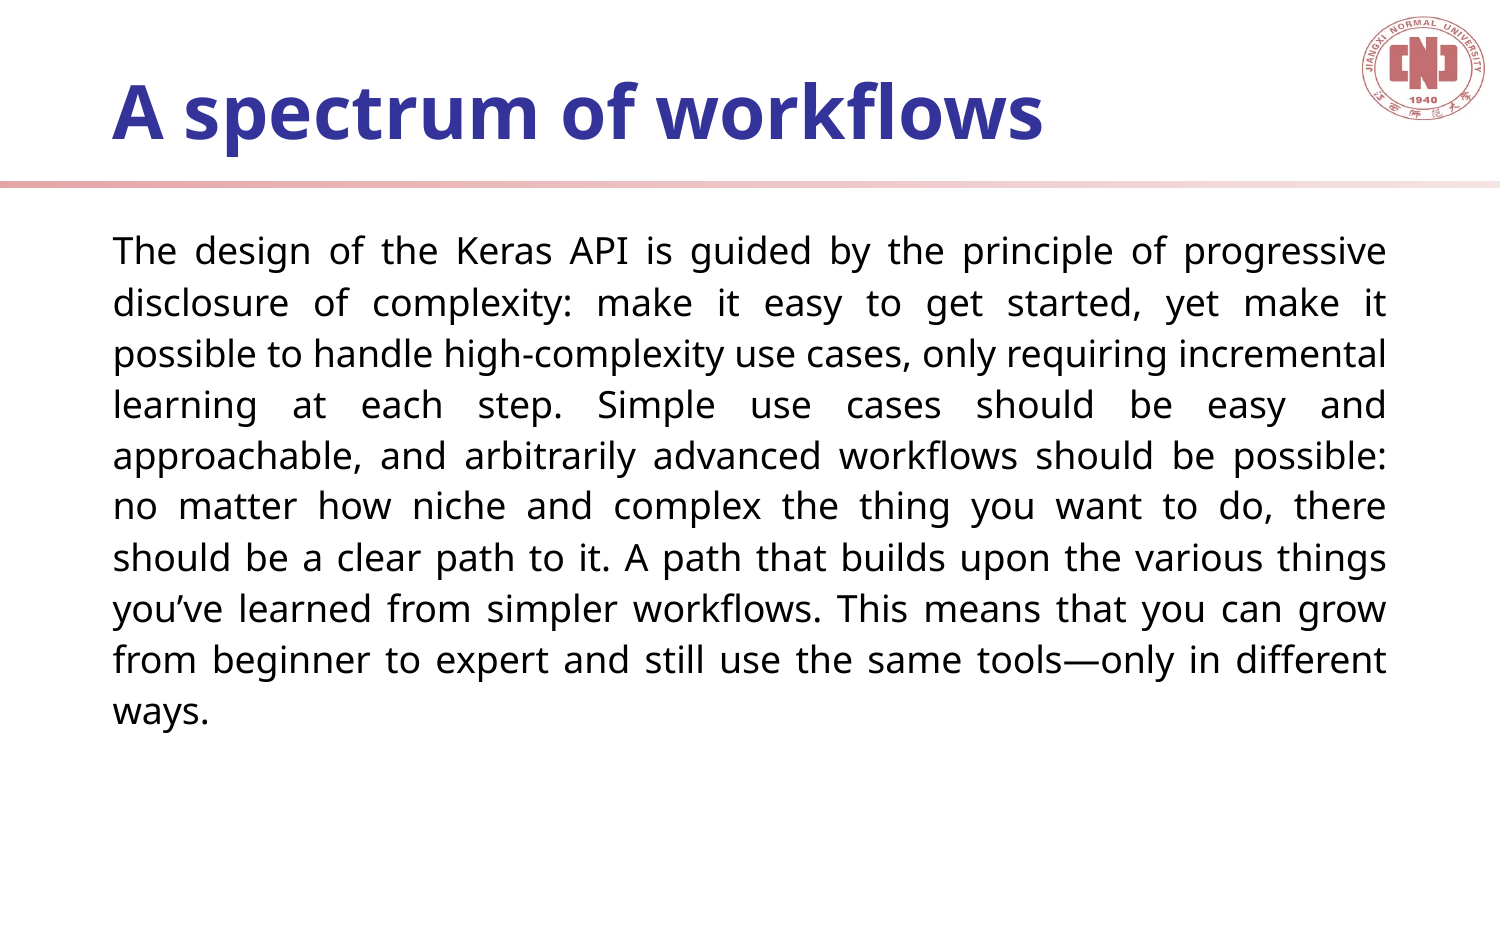

# A spectrum of workflows
The design of the Keras API is guided by the principle of progressive disclosure of complexity: make it easy to get started, yet make it possible to handle high-complexity use cases, only requiring incremental learning at each step. Simple use cases should be easy and approachable, and arbitrarily advanced workflows should be possible: no matter how niche and complex the thing you want to do, there should be a clear path to it. A path that builds upon the various things you’ve learned from simpler workflows. This means that you can grow from beginner to expert and still use the same tools—only in different ways.